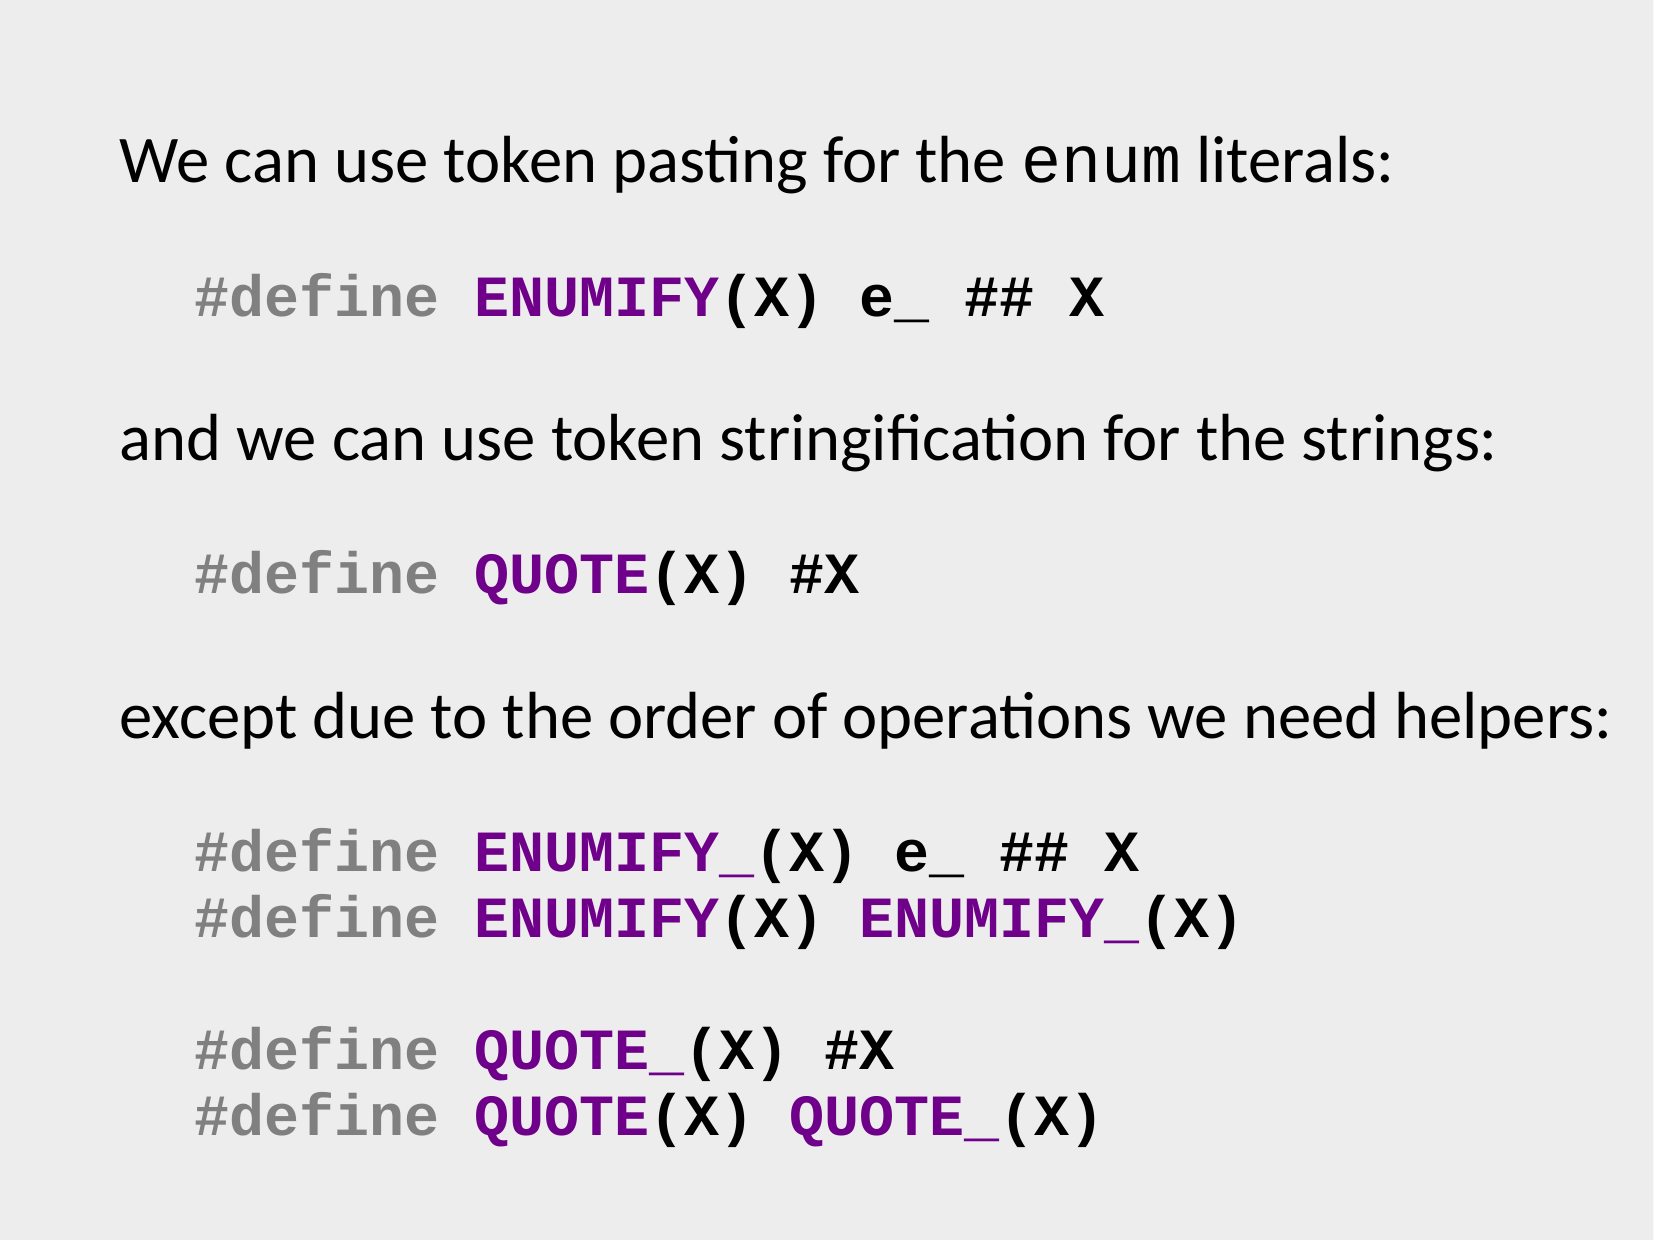

We can use token pasting for the enum literals:
#define ENUMIFY(X) e_ ## X
and we can use token stringification for the strings:
#define QUOTE(X) #X
except due to the order of operations we need helpers:
#define ENUMIFY_(X) e_ ## X
#define ENUMIFY(X) ENUMIFY_(X)
#define QUOTE_(X) #X
#define QUOTE(X) QUOTE_(X)